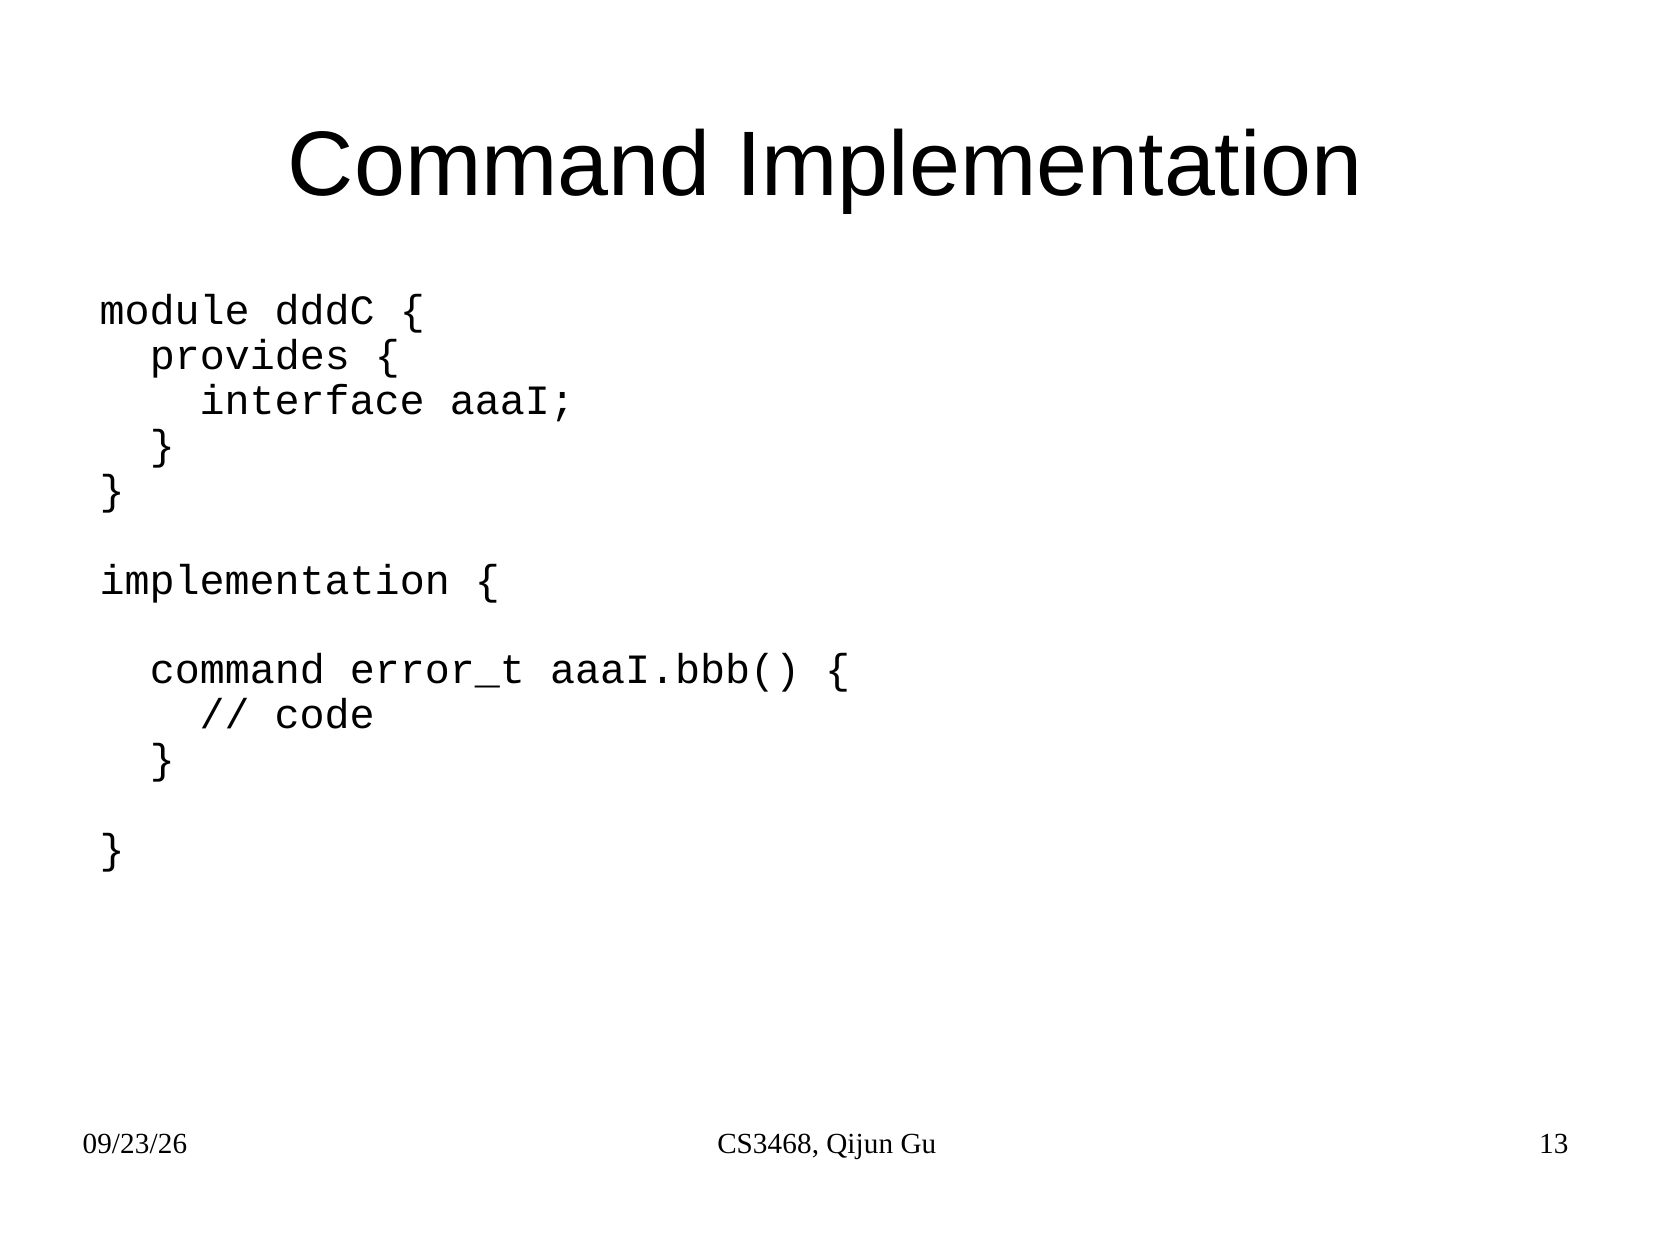

# Command Implementation
module dddC {
 provides {
 interface aaaI;
 }
}
implementation {
 command error_t aaaI.bbb() {
 // code
 }
}
CS3468, Qijun Gu
13